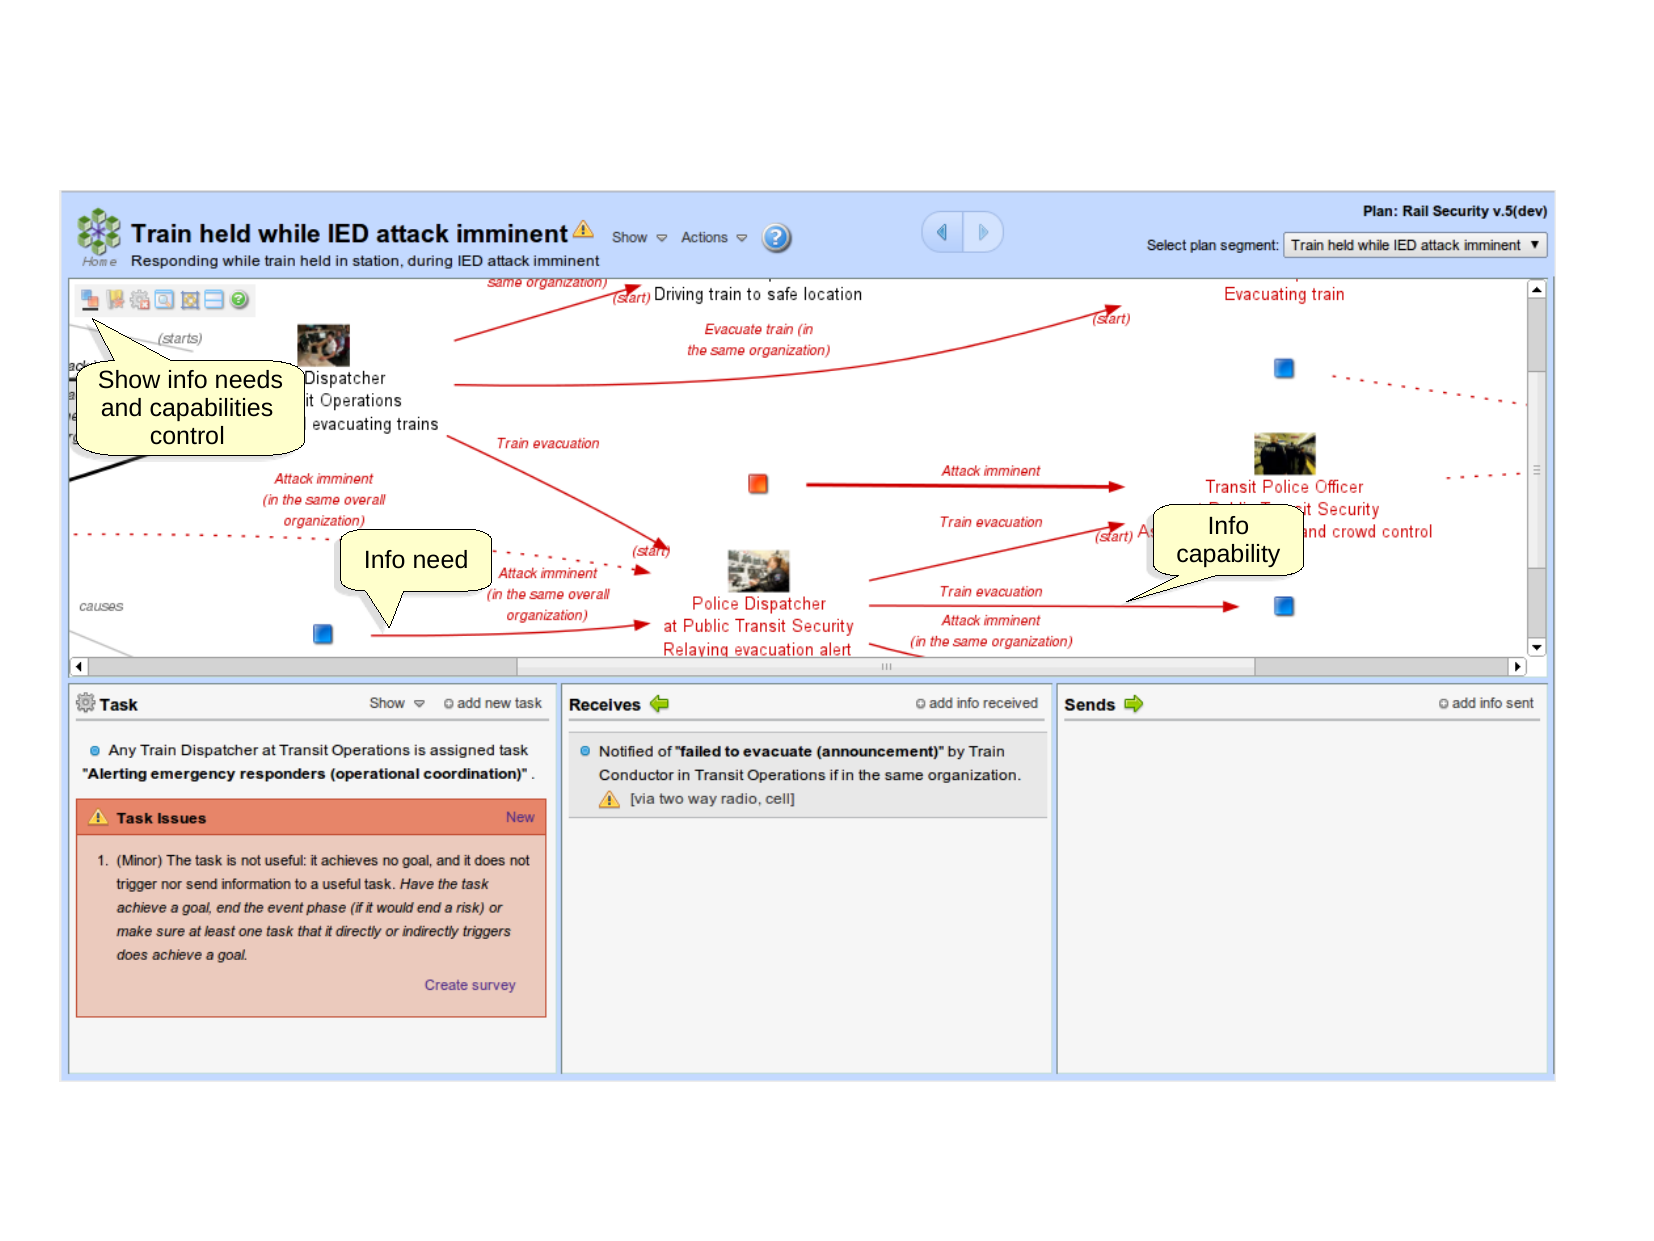

Show info needs and capabilities control
Info capability
Info need